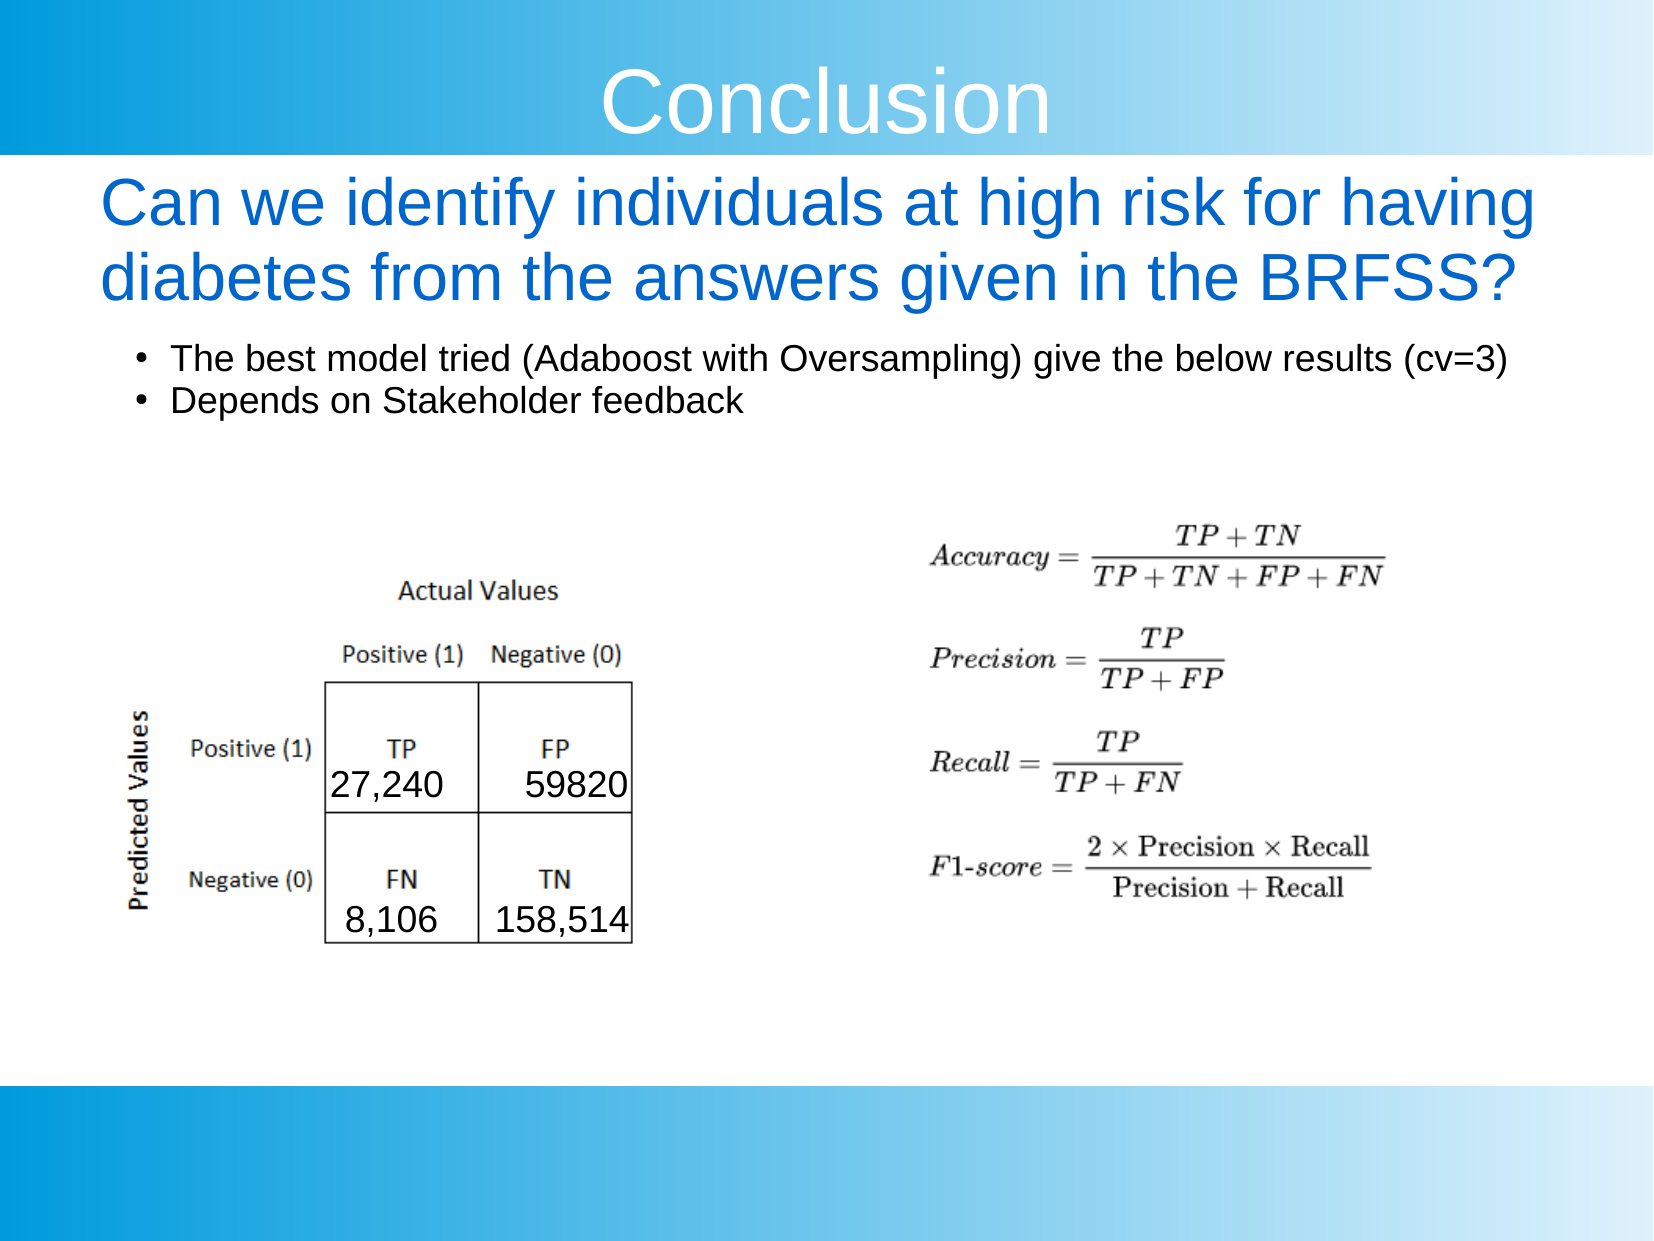

# Conclusion
Can we identify individuals at high risk for having diabetes from the answers given in the BRFSS?
The best model tried (Adaboost with Oversampling) give the below results (cv=3)
Depends on Stakeholder feedback
27,240
59820
8,106
158,514